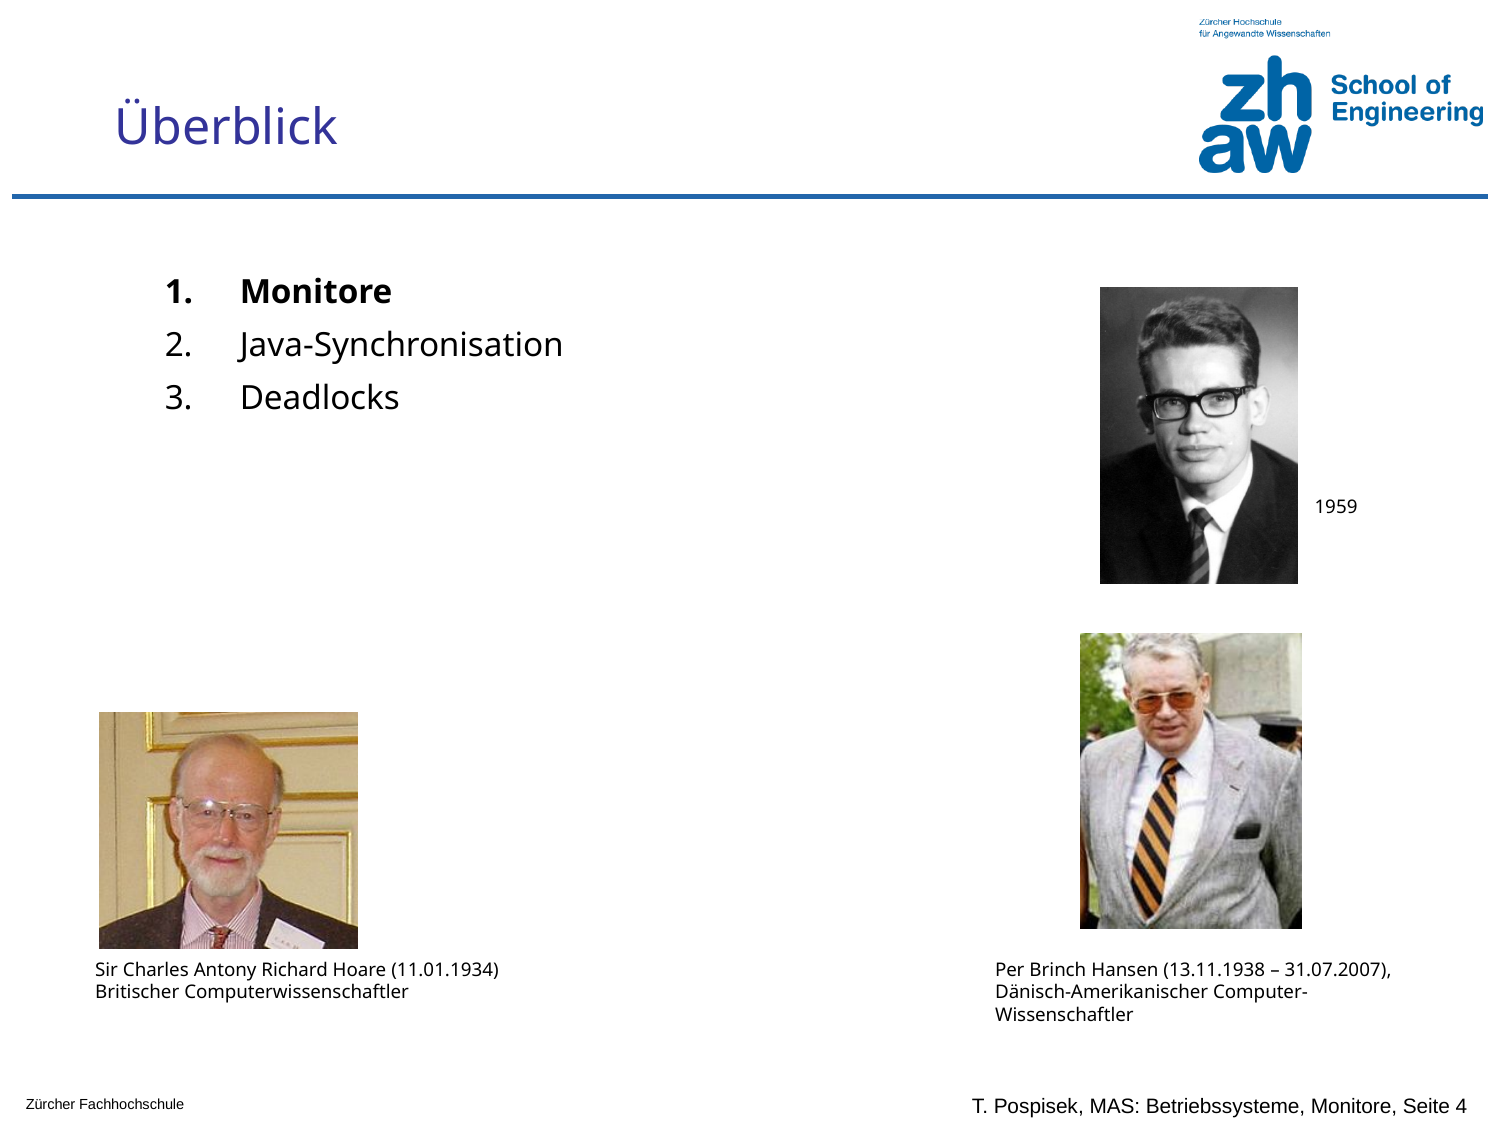

# Überblick
Monitore
Java-Synchronisation
Deadlocks
1959
Sir Charles Antony Richard Hoare (11.01.1934)
Britischer Computerwissenschaftler
Per Brinch Hansen (13.11.1938 – 31.07.2007),
Dänisch-Amerikanischer Computer-Wissenschaftler